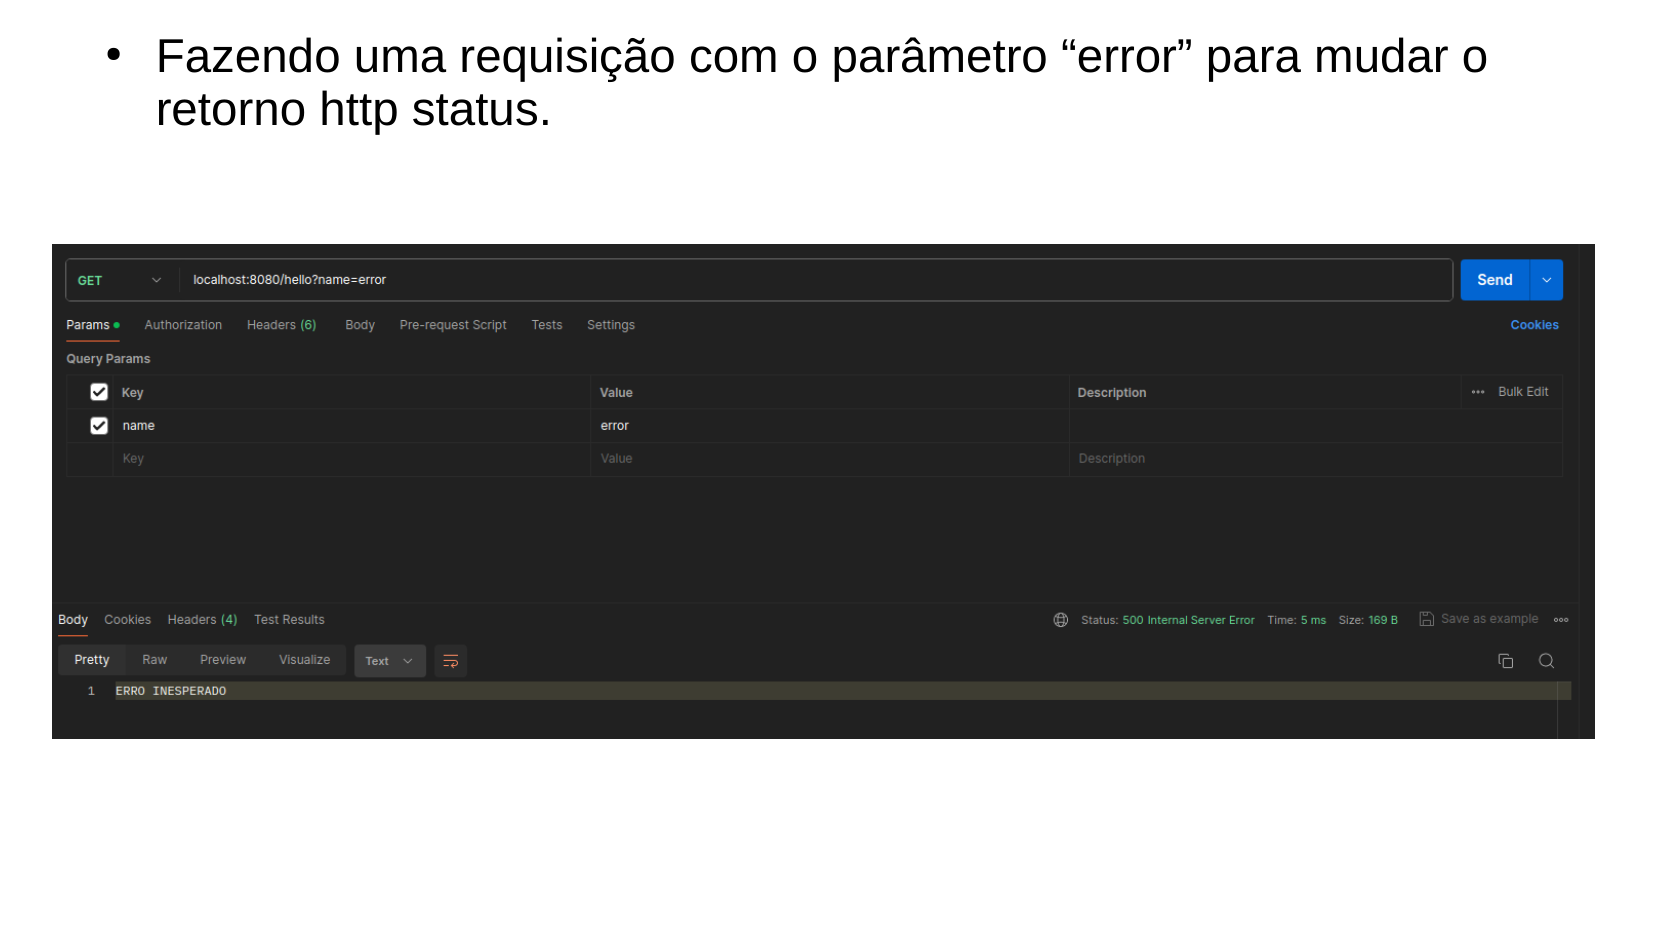

# Fazendo uma requisição com o parâmetro “error” para mudar o retorno http status.